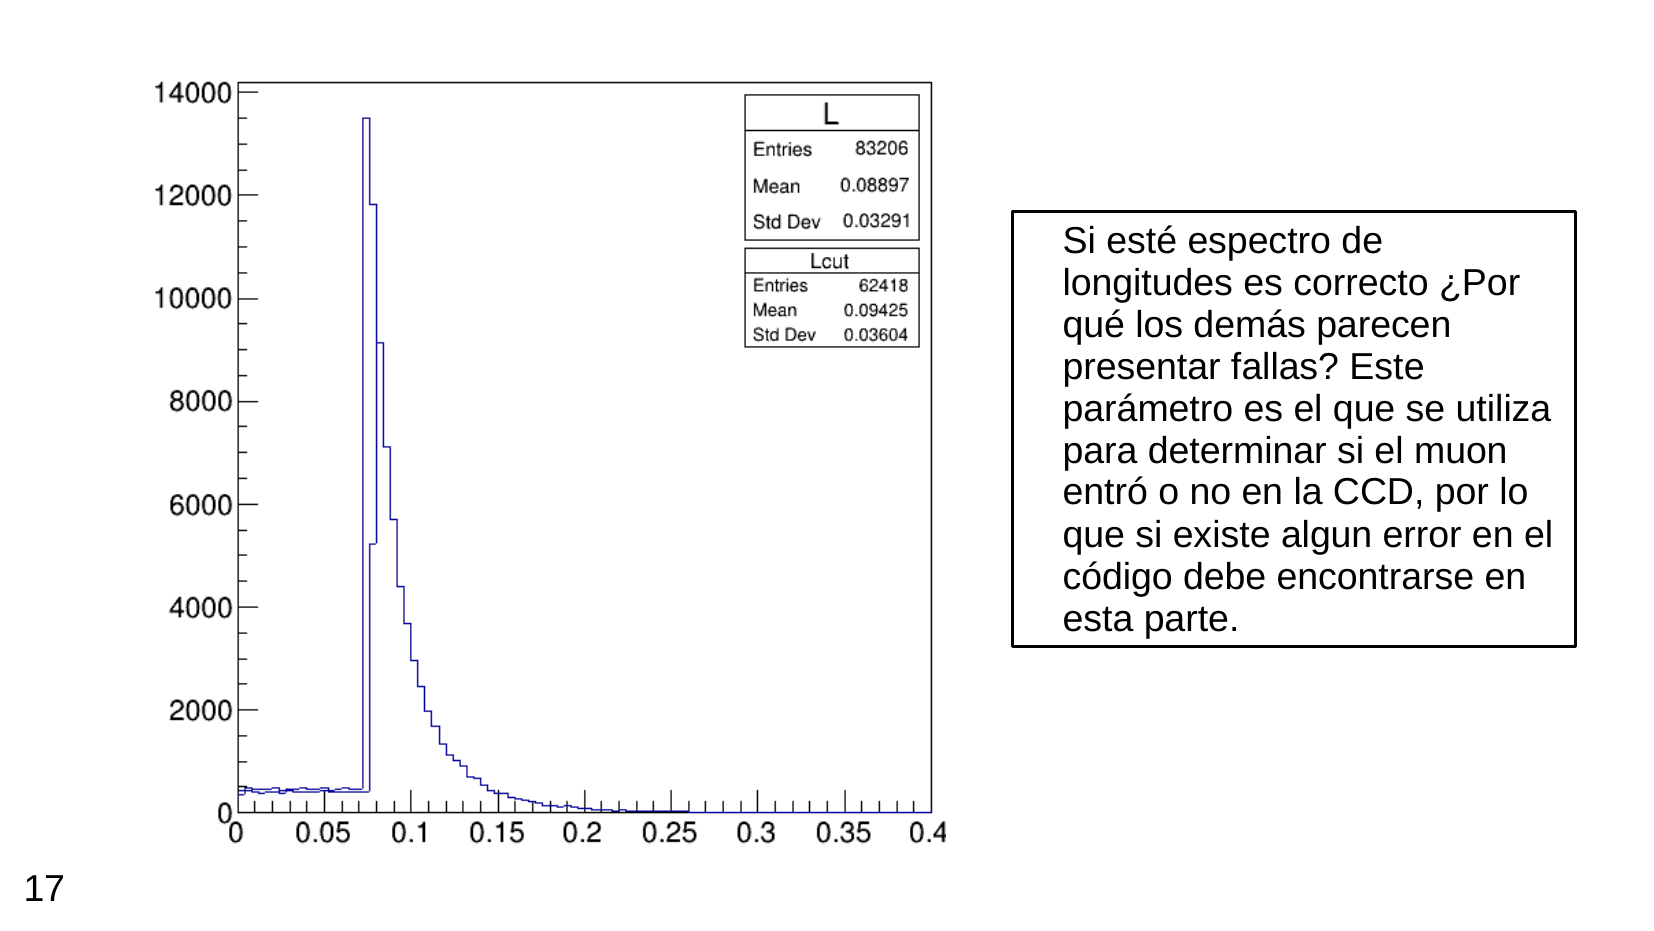

Si esté espectro de longitudes es correcto ¿Por qué los demás parecen presentar fallas? Este parámetro es el que se utiliza para determinar si el muon entró o no en la CCD, por lo que si existe algun error en el código debe encontrarse en esta parte.